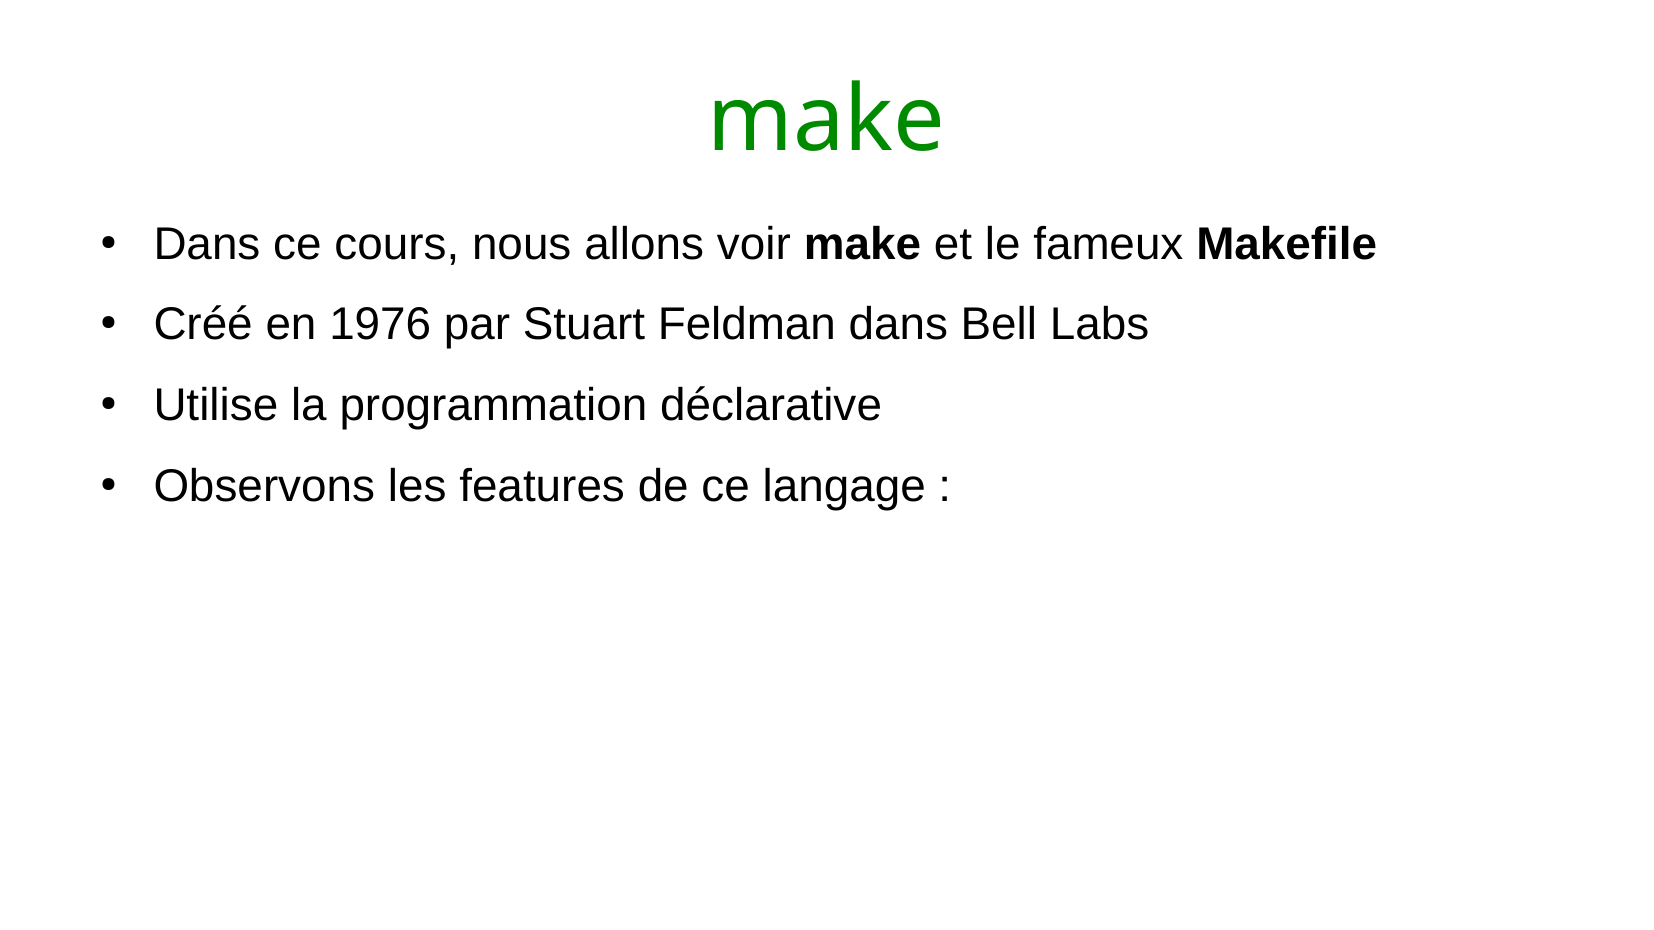

# make
Dans ce cours, nous allons voir make et le fameux Makefile
Créé en 1976 par Stuart Feldman dans Bell Labs
Utilise la programmation déclarative
Observons les features de ce langage :